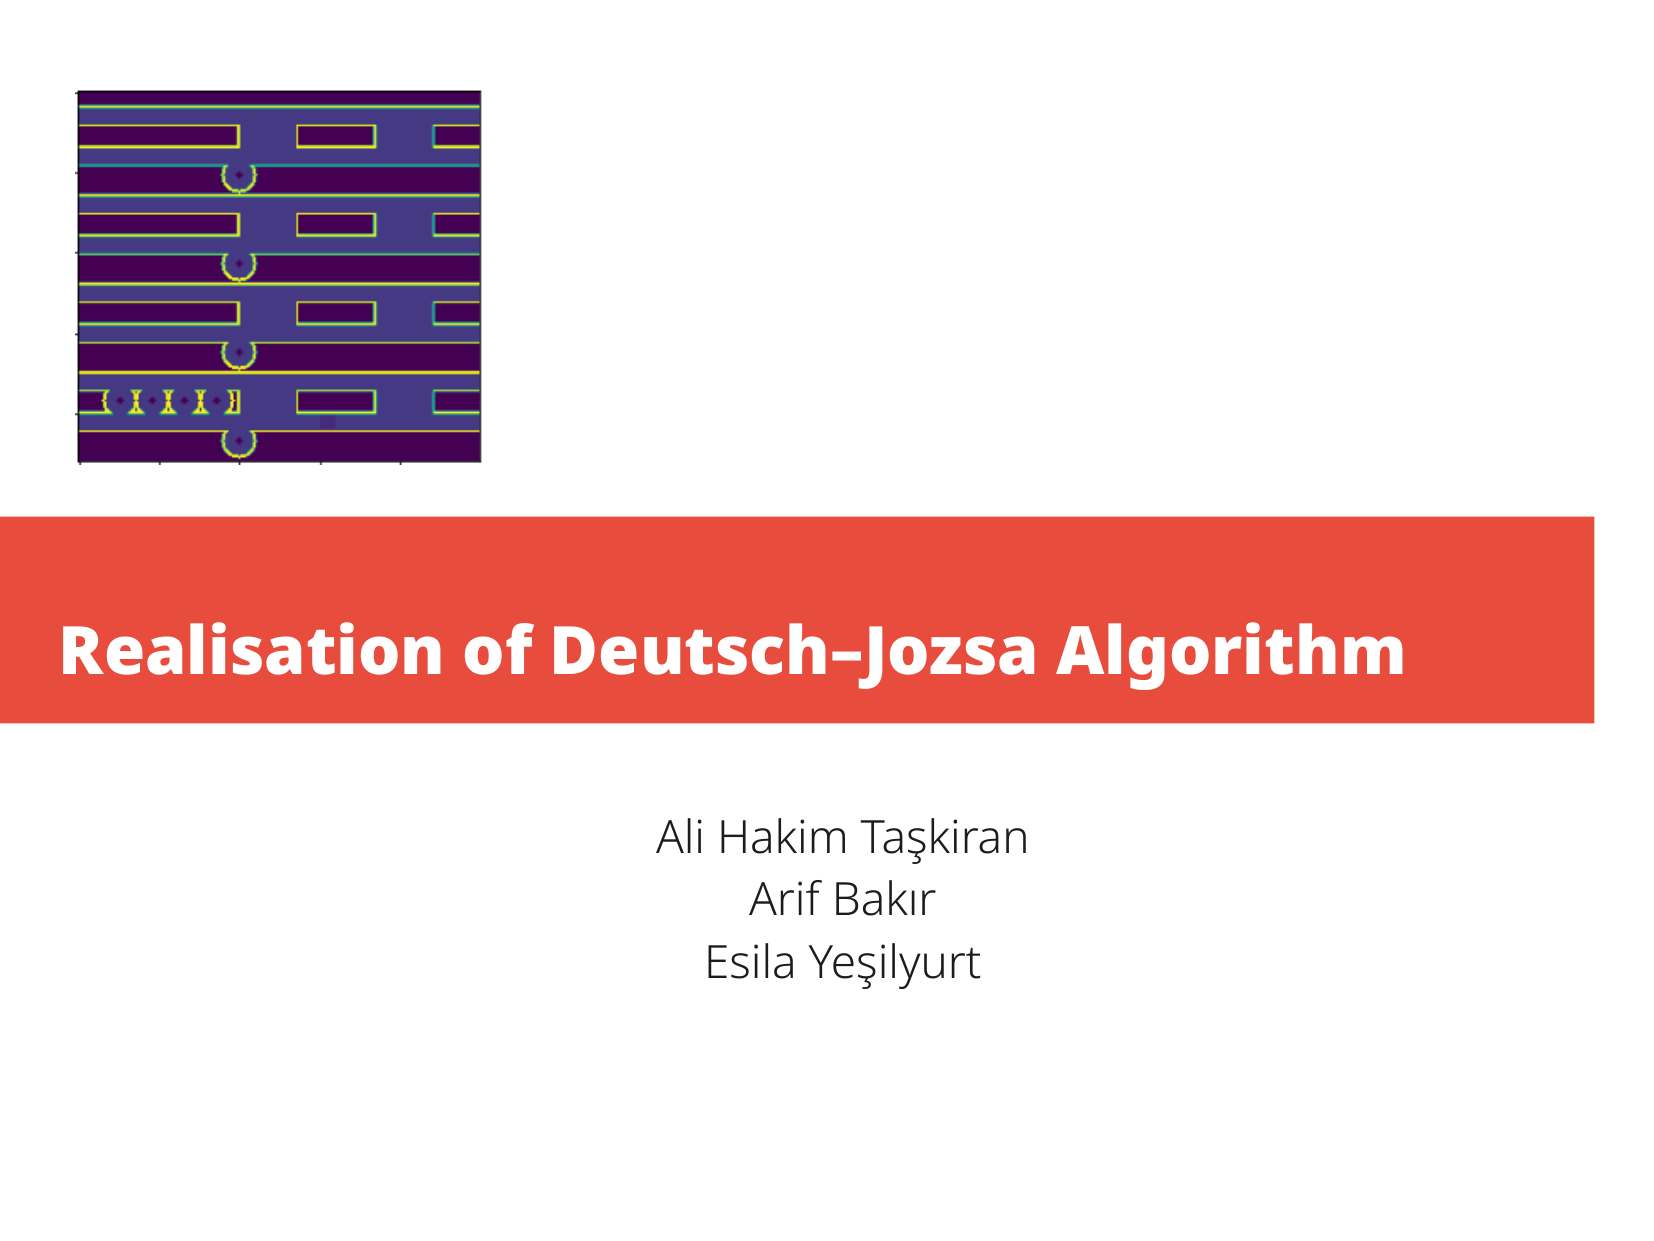

# Realisation of Deutsch–Jozsa Algorithm
Ali Hakim Taşkiran
Arif Bakır
Esila Yeşilyurt